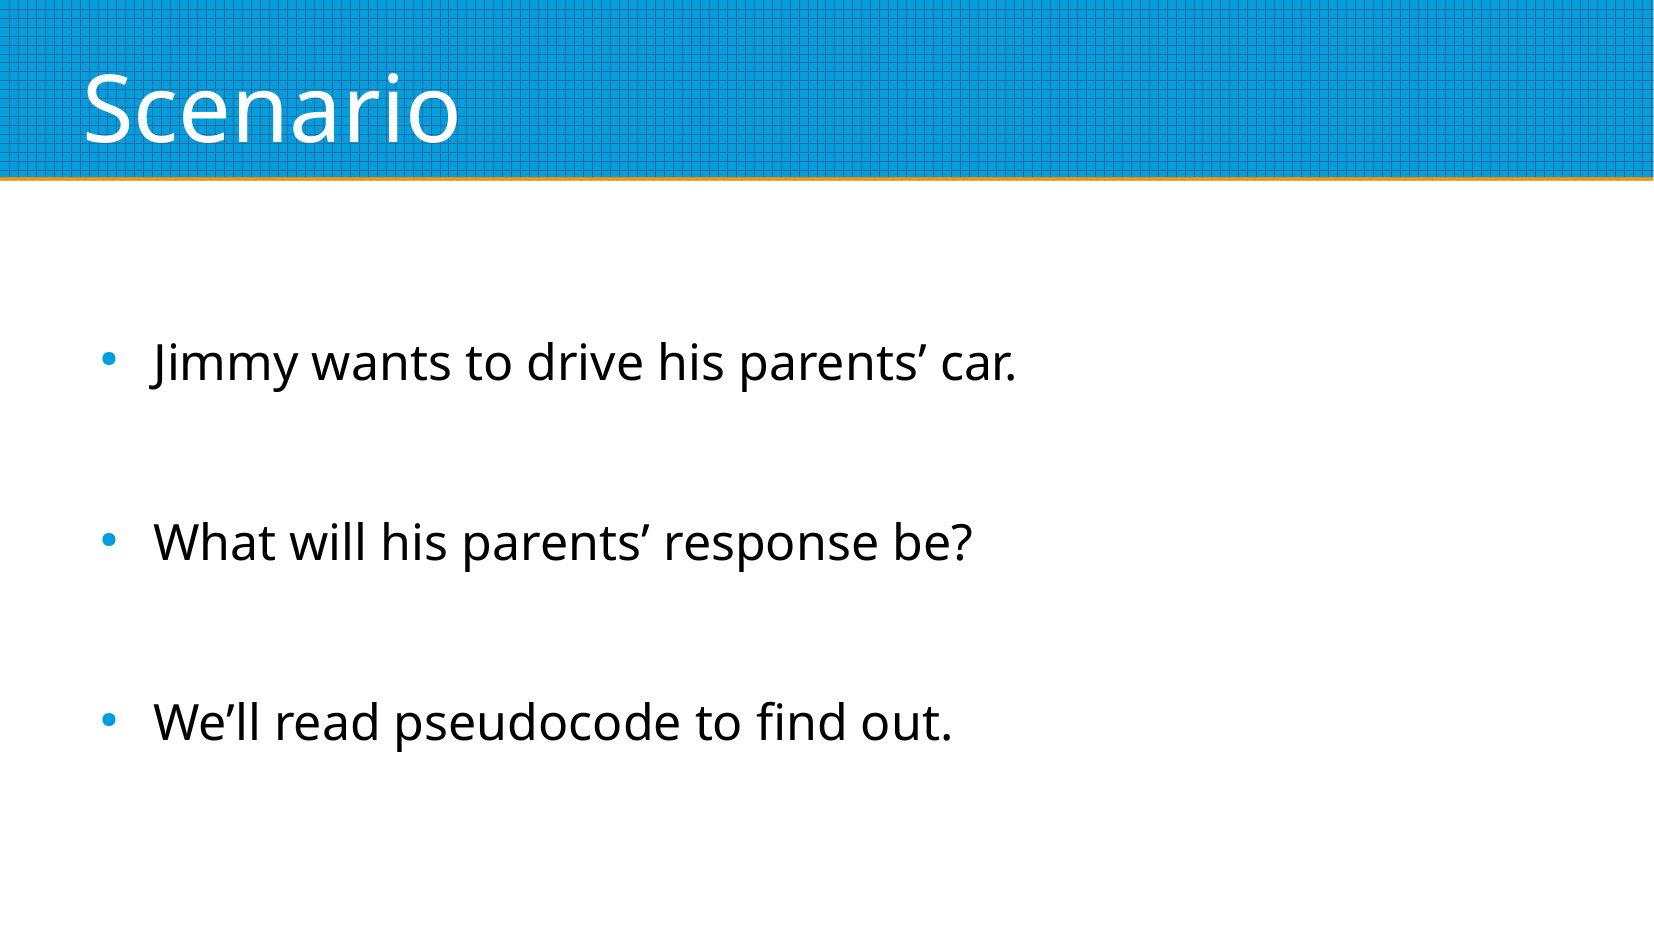

# Scenario
Jimmy wants to drive his parents’ car.
What will his parents’ response be?
We’ll read pseudocode to find out.